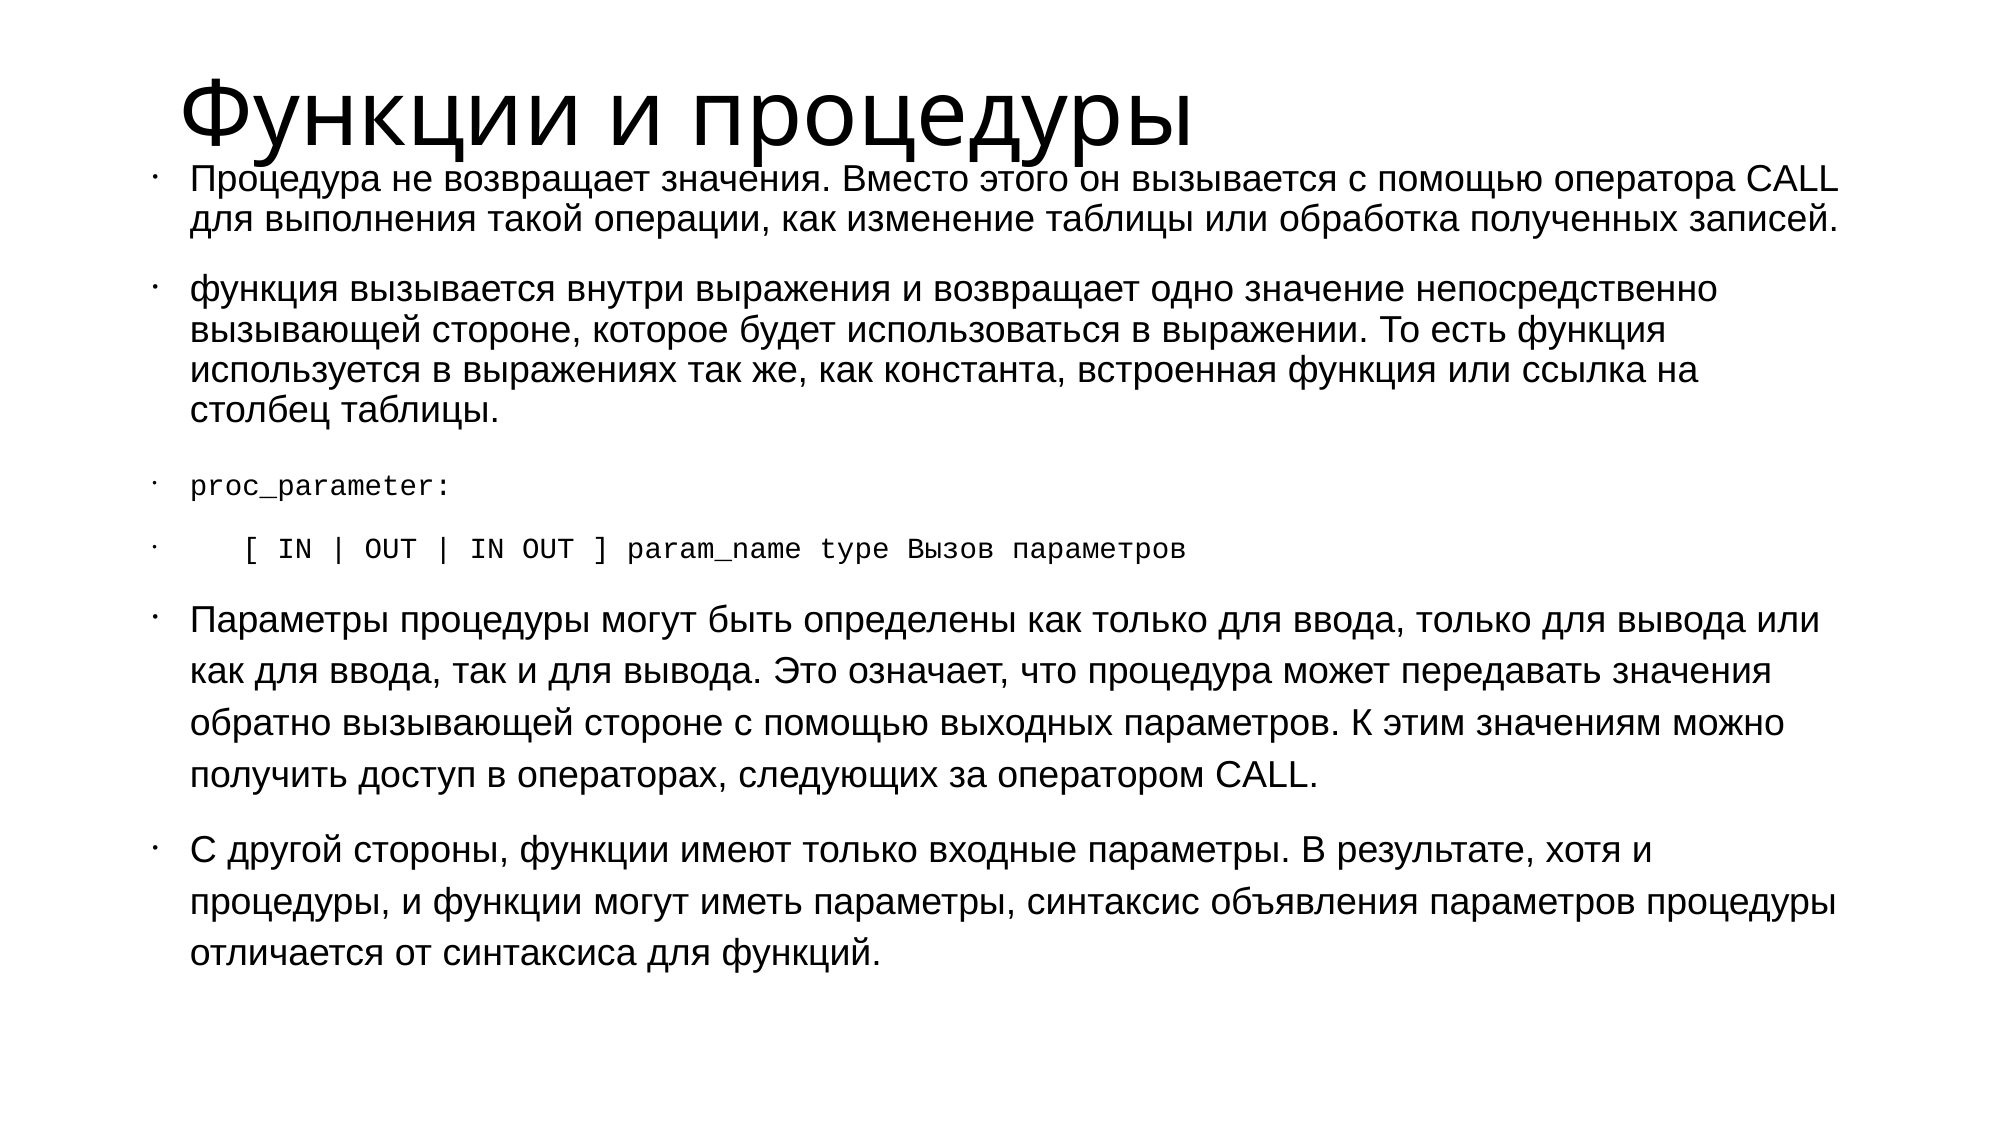

# Функции и процедуры
Процедура не возвращает значения. Вместо этого он вызывается с помощью оператора CALL для выполнения такой операции, как изменение таблицы или обработка полученных записей.
функция вызывается внутри выражения и возвращает одно значение непосредственно вызывающей стороне, которое будет использоваться в выражении. То есть функция используется в выражениях так же, как константа, встроенная функция или ссылка на столбец таблицы.
proc_parameter:
   [ IN | OUT | IN OUT ] param_name type Вызов параметров
Параметры процедуры могут быть определены как только для ввода, только для вывода или как для ввода, так и для вывода. Это означает, что процедура может передавать значения обратно вызывающей стороне с помощью выходных параметров. К этим значениям можно получить доступ в операторах, следующих за оператором CALL.
С другой стороны, функции имеют только входные параметры. В результате, хотя и процедуры, и функции могут иметь параметры, синтаксис объявления параметров процедуры отличается от синтаксиса для функций.